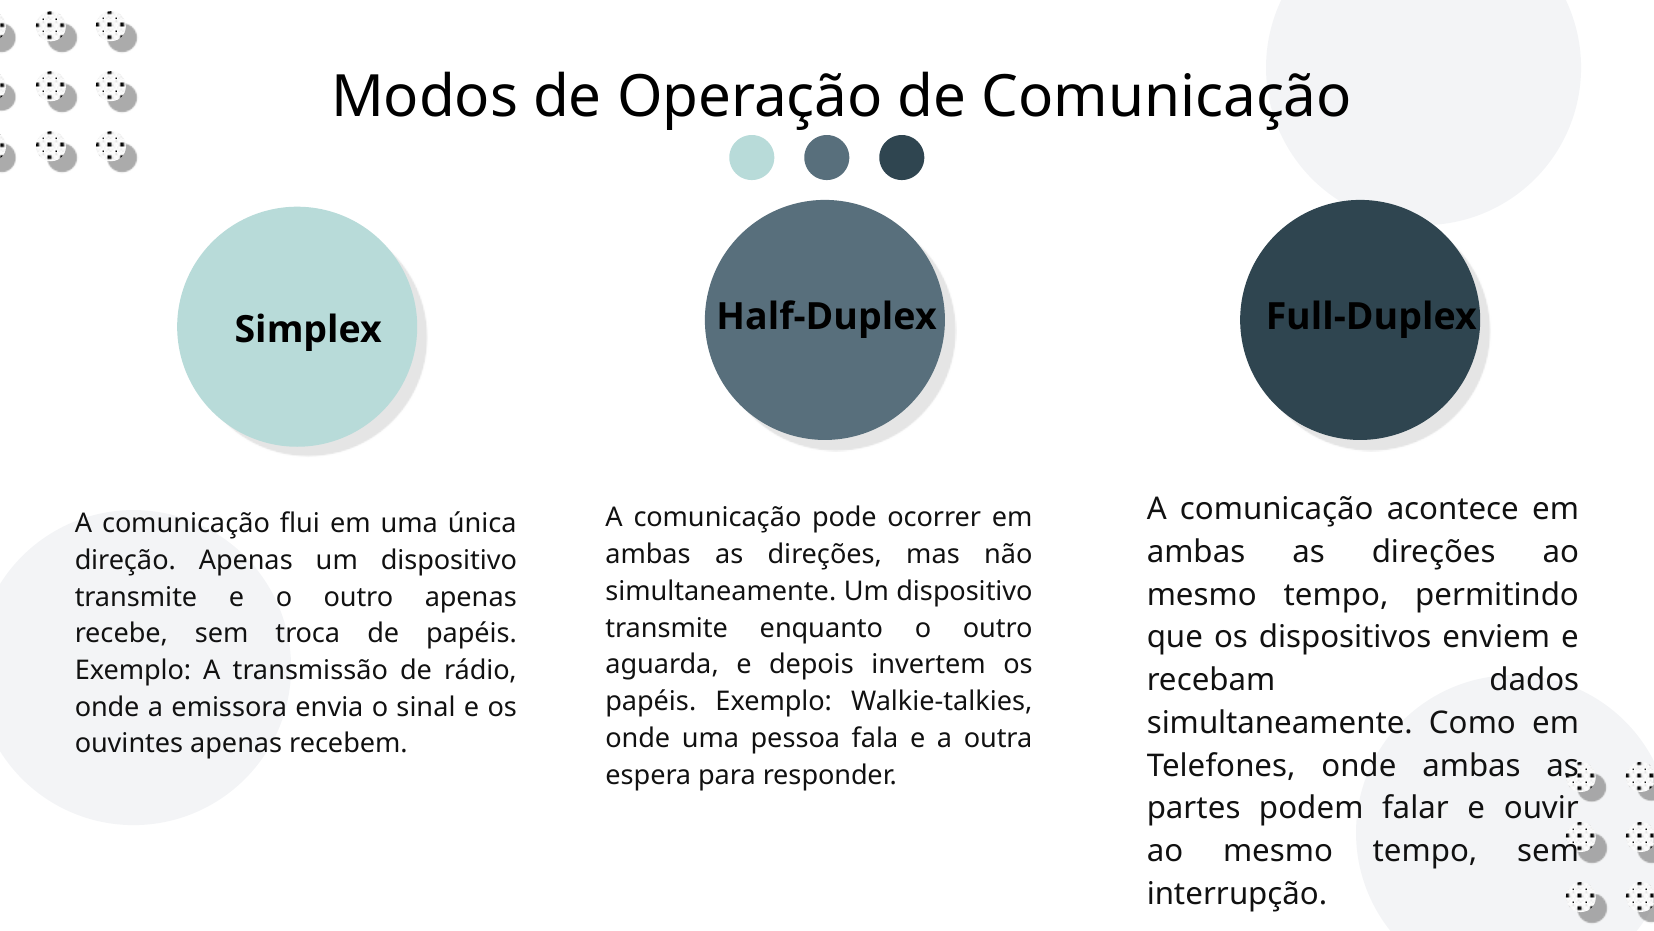

Modos de Operação de Comunicação
Half-Duplex
Full-Duplex
Simplex
A comunicação acontece em ambas as direções ao mesmo tempo, permitindo que os dispositivos enviem e recebam dados simultaneamente. Como em Telefones, onde ambas as partes podem falar e ouvir ao mesmo tempo, sem interrupção.
A comunicação pode ocorrer em ambas as direções, mas não simultaneamente. Um dispositivo transmite enquanto o outro aguarda, e depois invertem os papéis. Exemplo: Walkie-talkies, onde uma pessoa fala e a outra espera para responder.
A comunicação flui em uma única direção. Apenas um dispositivo transmite e o outro apenas recebe, sem troca de papéis. Exemplo: A transmissão de rádio, onde a emissora envia o sinal e os ouvintes apenas recebem.